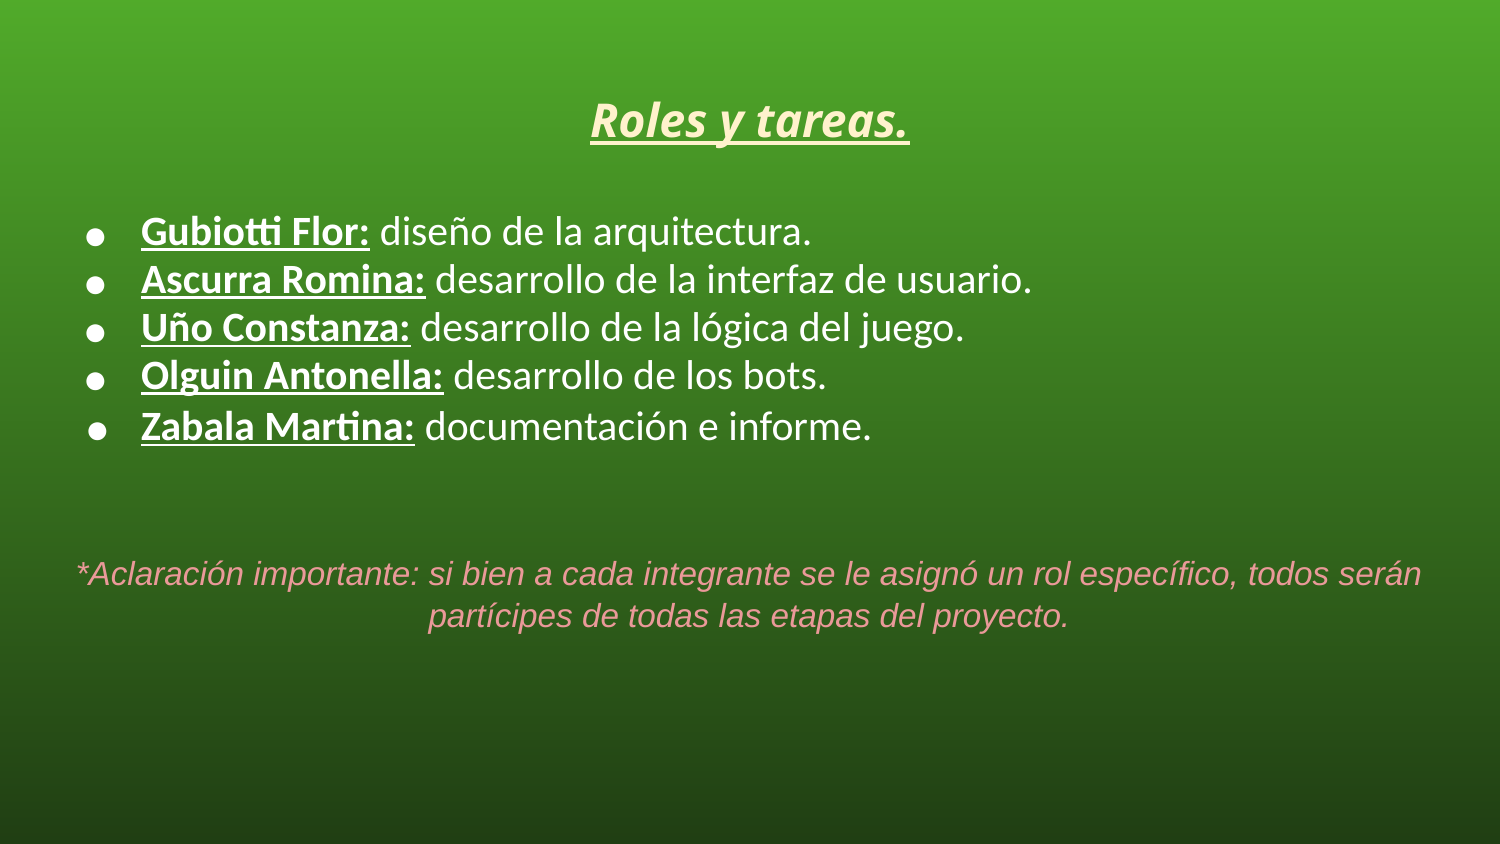

# Roles y tareas.
Gubiotti Flor: diseño de la arquitectura.
Ascurra Romina: desarrollo de la interfaz de usuario.
Uño Constanza: desarrollo de la lógica del juego.
Olguin Antonella: desarrollo de los bots.
Zabala Martina: documentación e informe.
*Aclaración importante: si bien a cada integrante se le asignó un rol específico, todos serán partícipes de todas las etapas del proyecto.